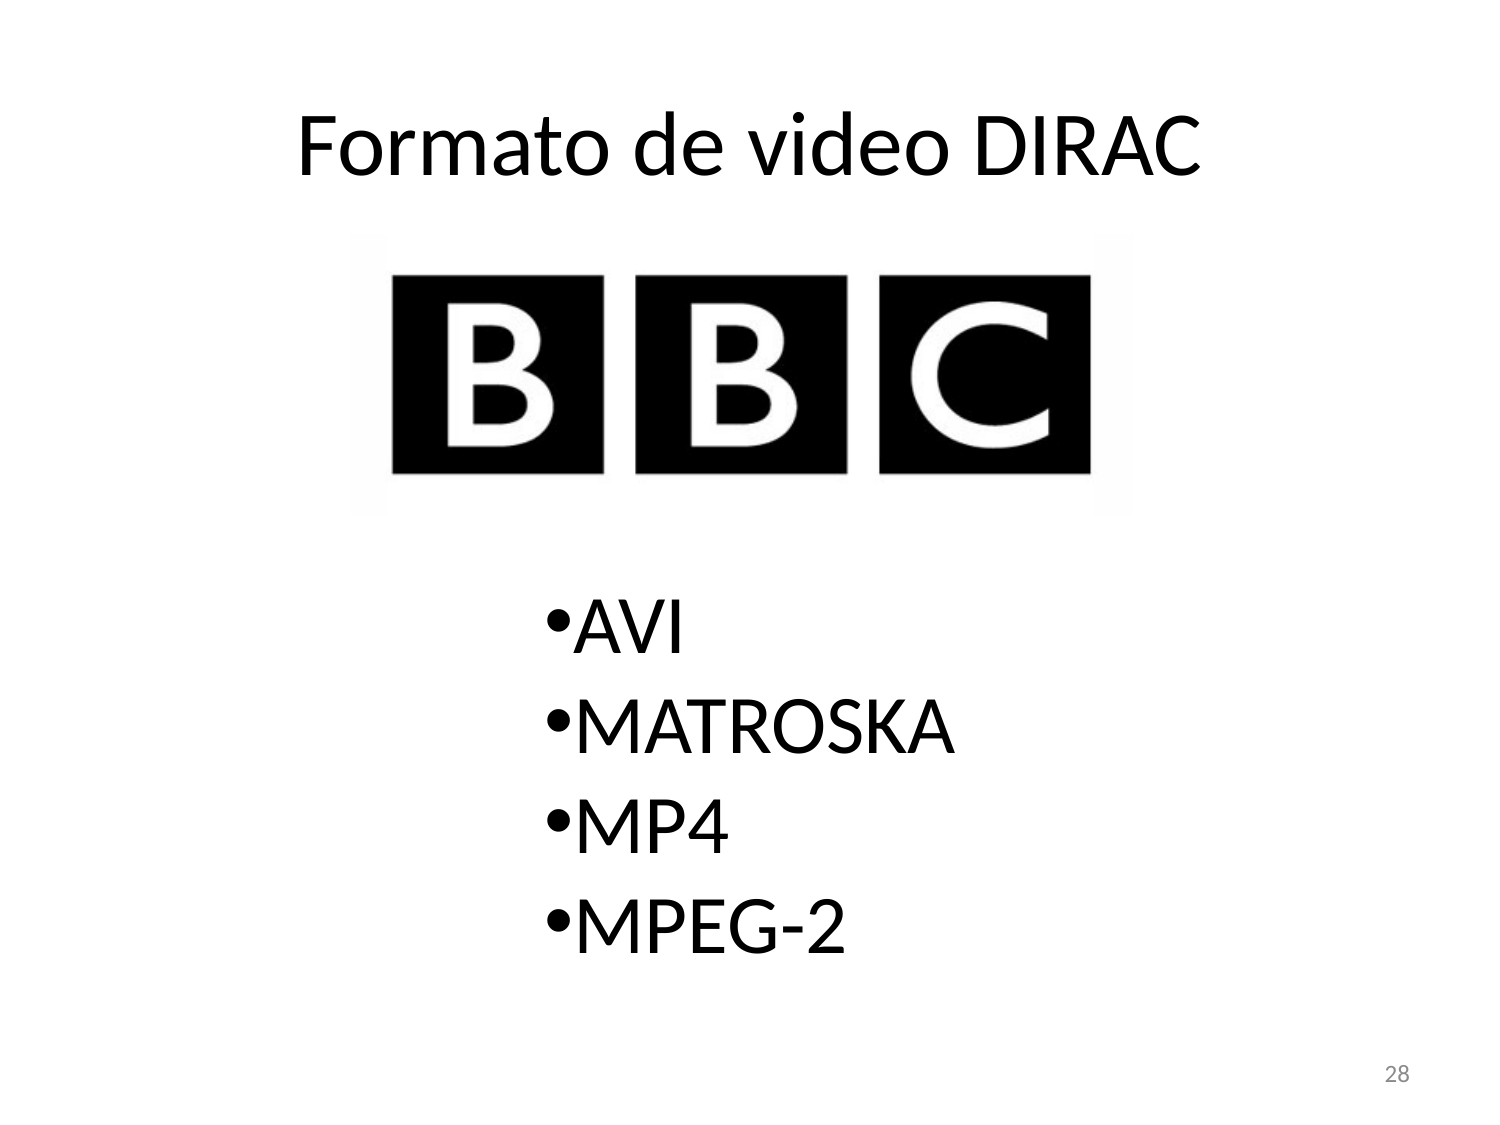

# Formato de video DIRAC
AVI
MATROSKA
MP4
MPEG-2